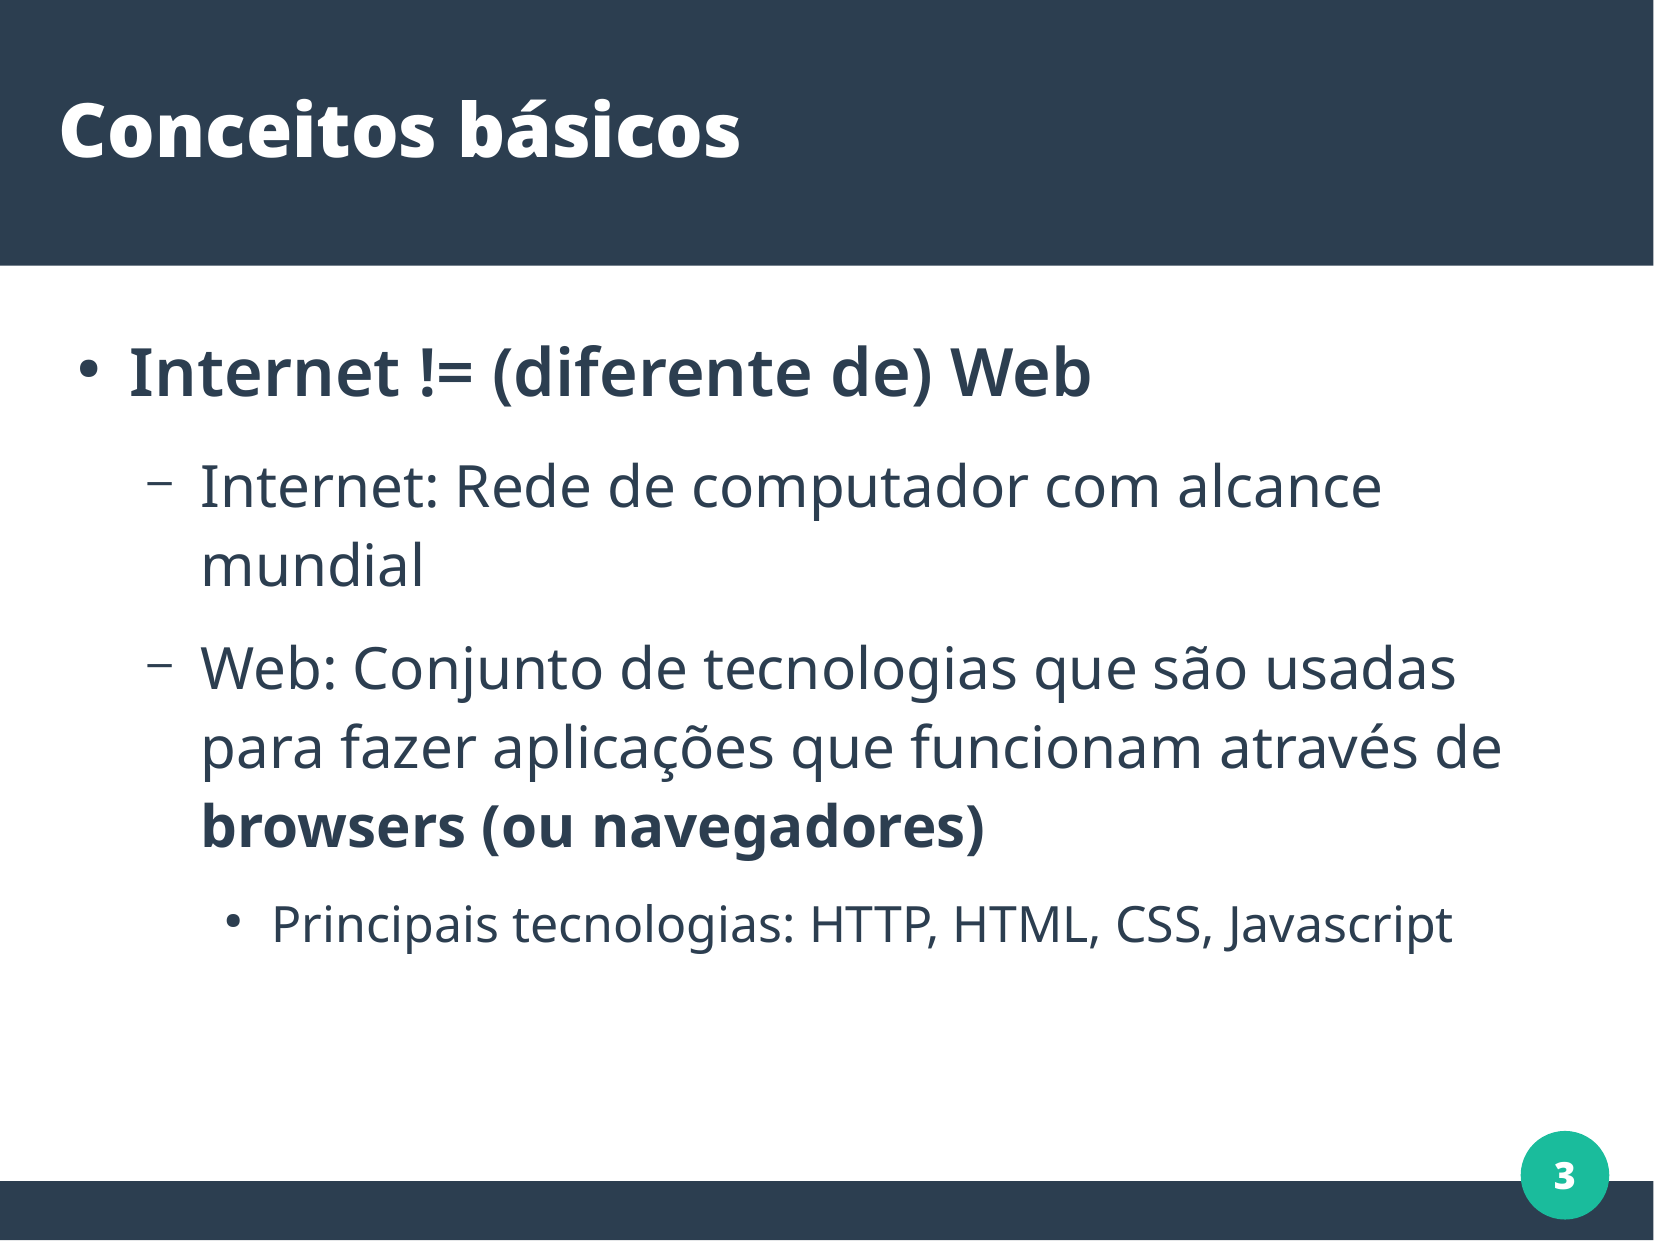

# Conceitos básicos
Internet != (diferente de) Web
Internet: Rede de computador com alcance mundial
Web: Conjunto de tecnologias que são usadas para fazer aplicações que funcionam através de browsers (ou navegadores)
Principais tecnologias: HTTP, HTML, CSS, Javascript
3